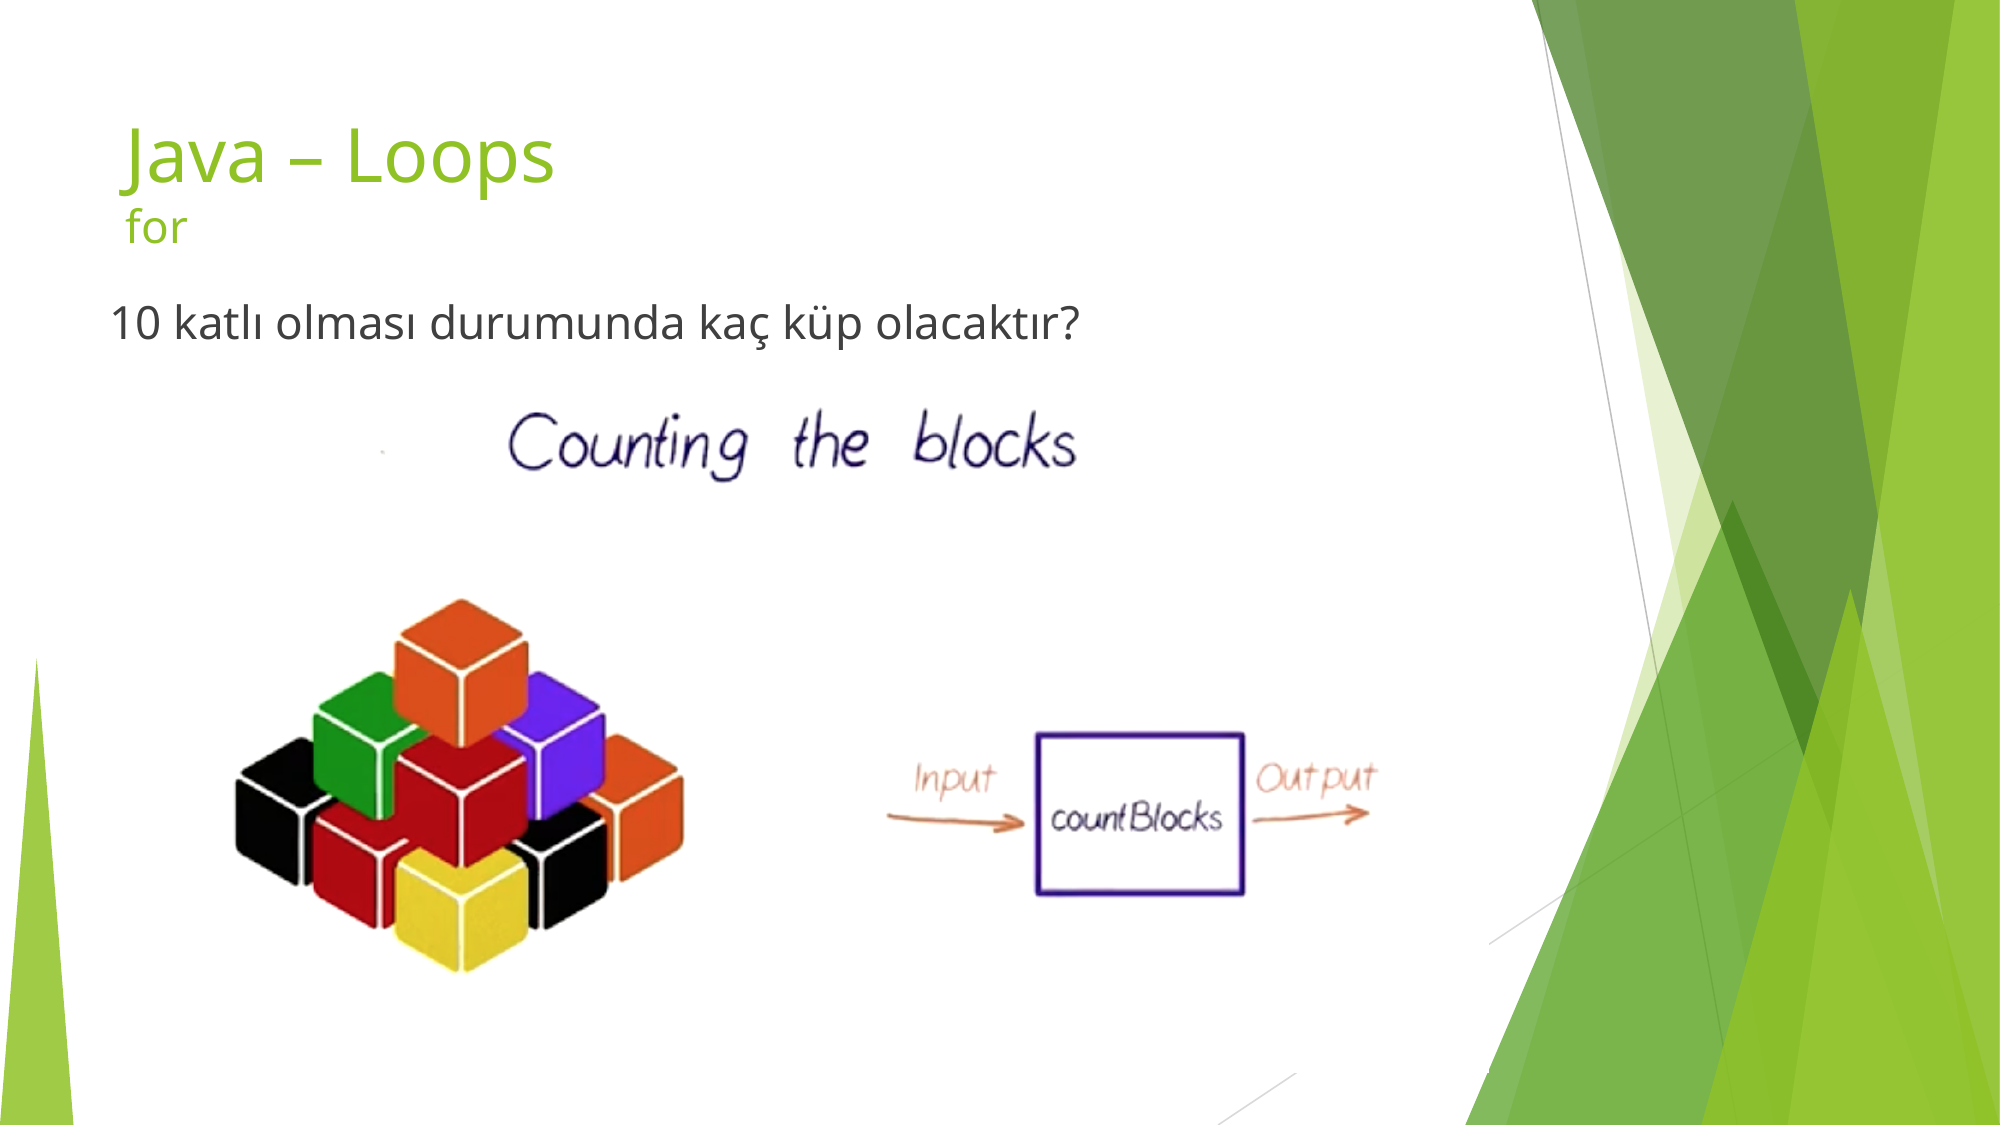

# Java – Loops for
10 katlı olması durumunda kaç küp olacaktır?